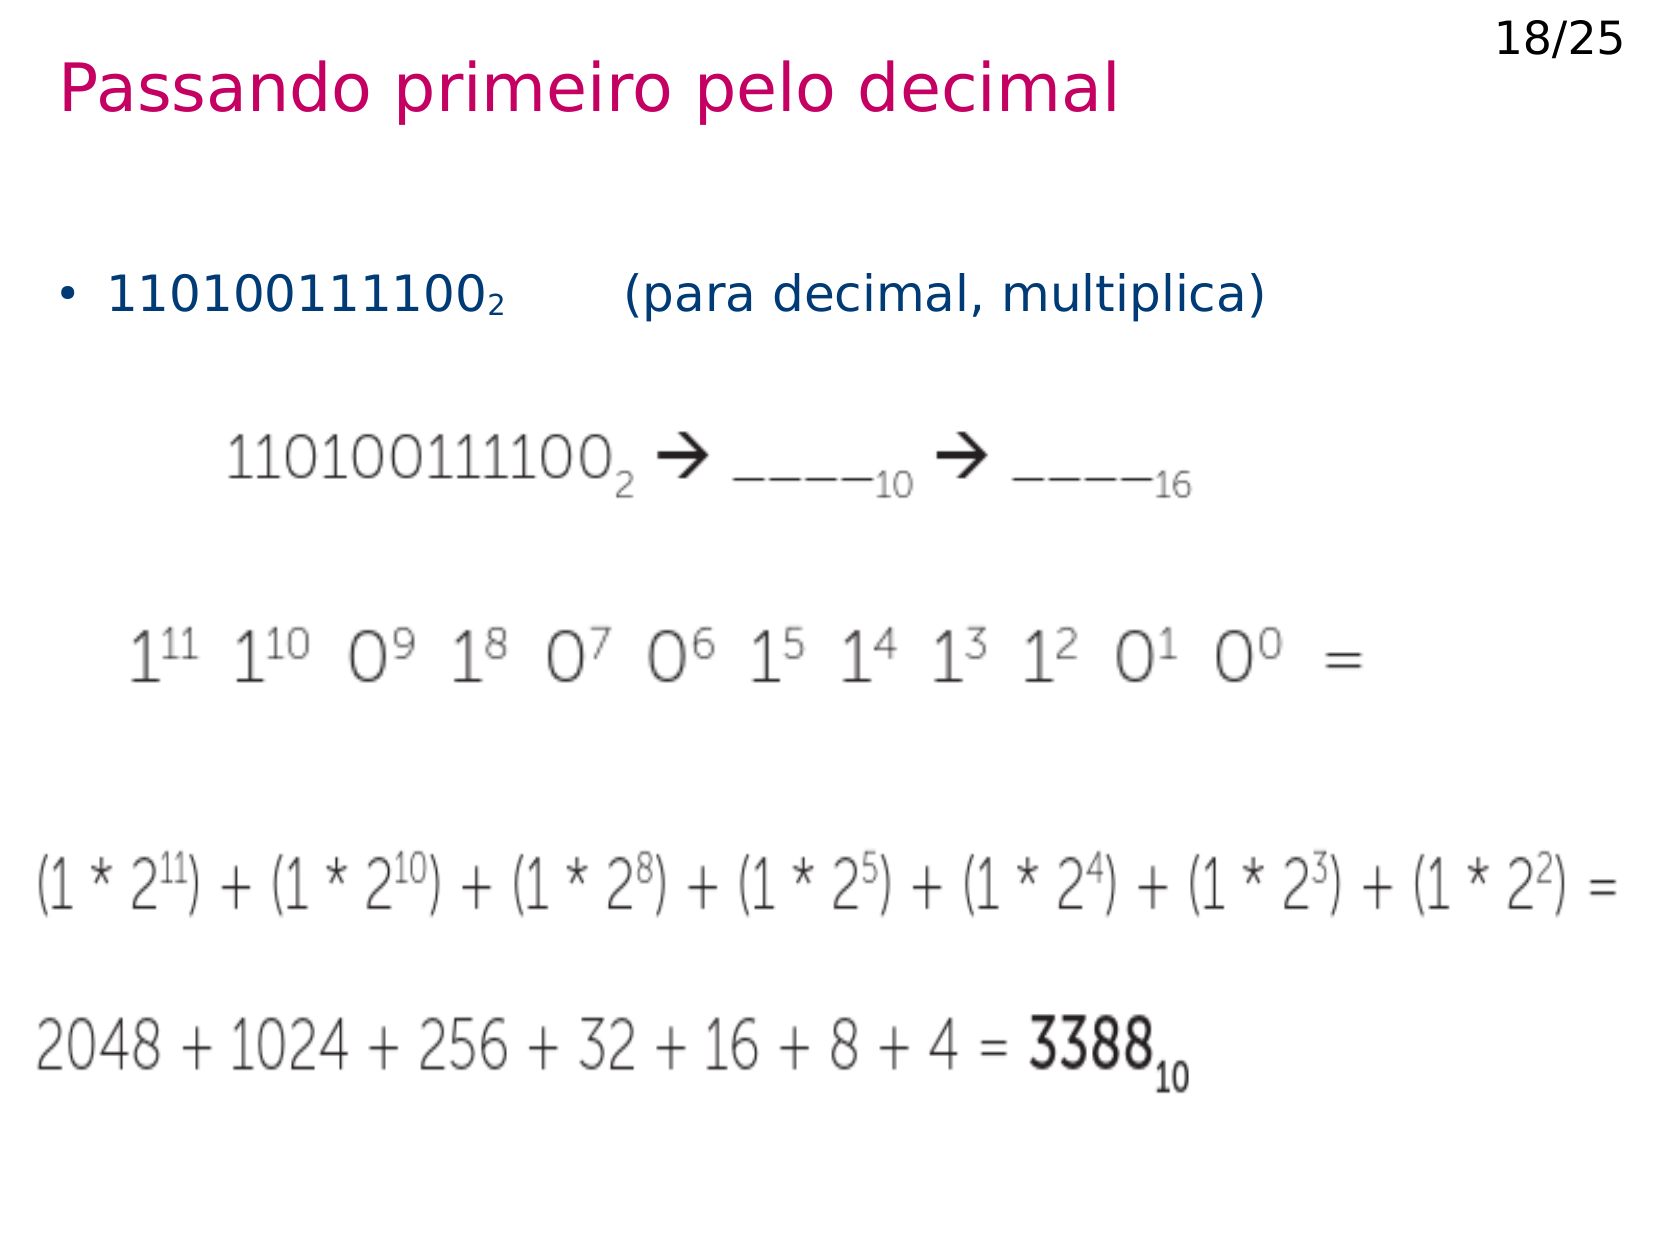

18
# Passando primeiro pelo decimal
1101001111002		(para decimal, multiplica)